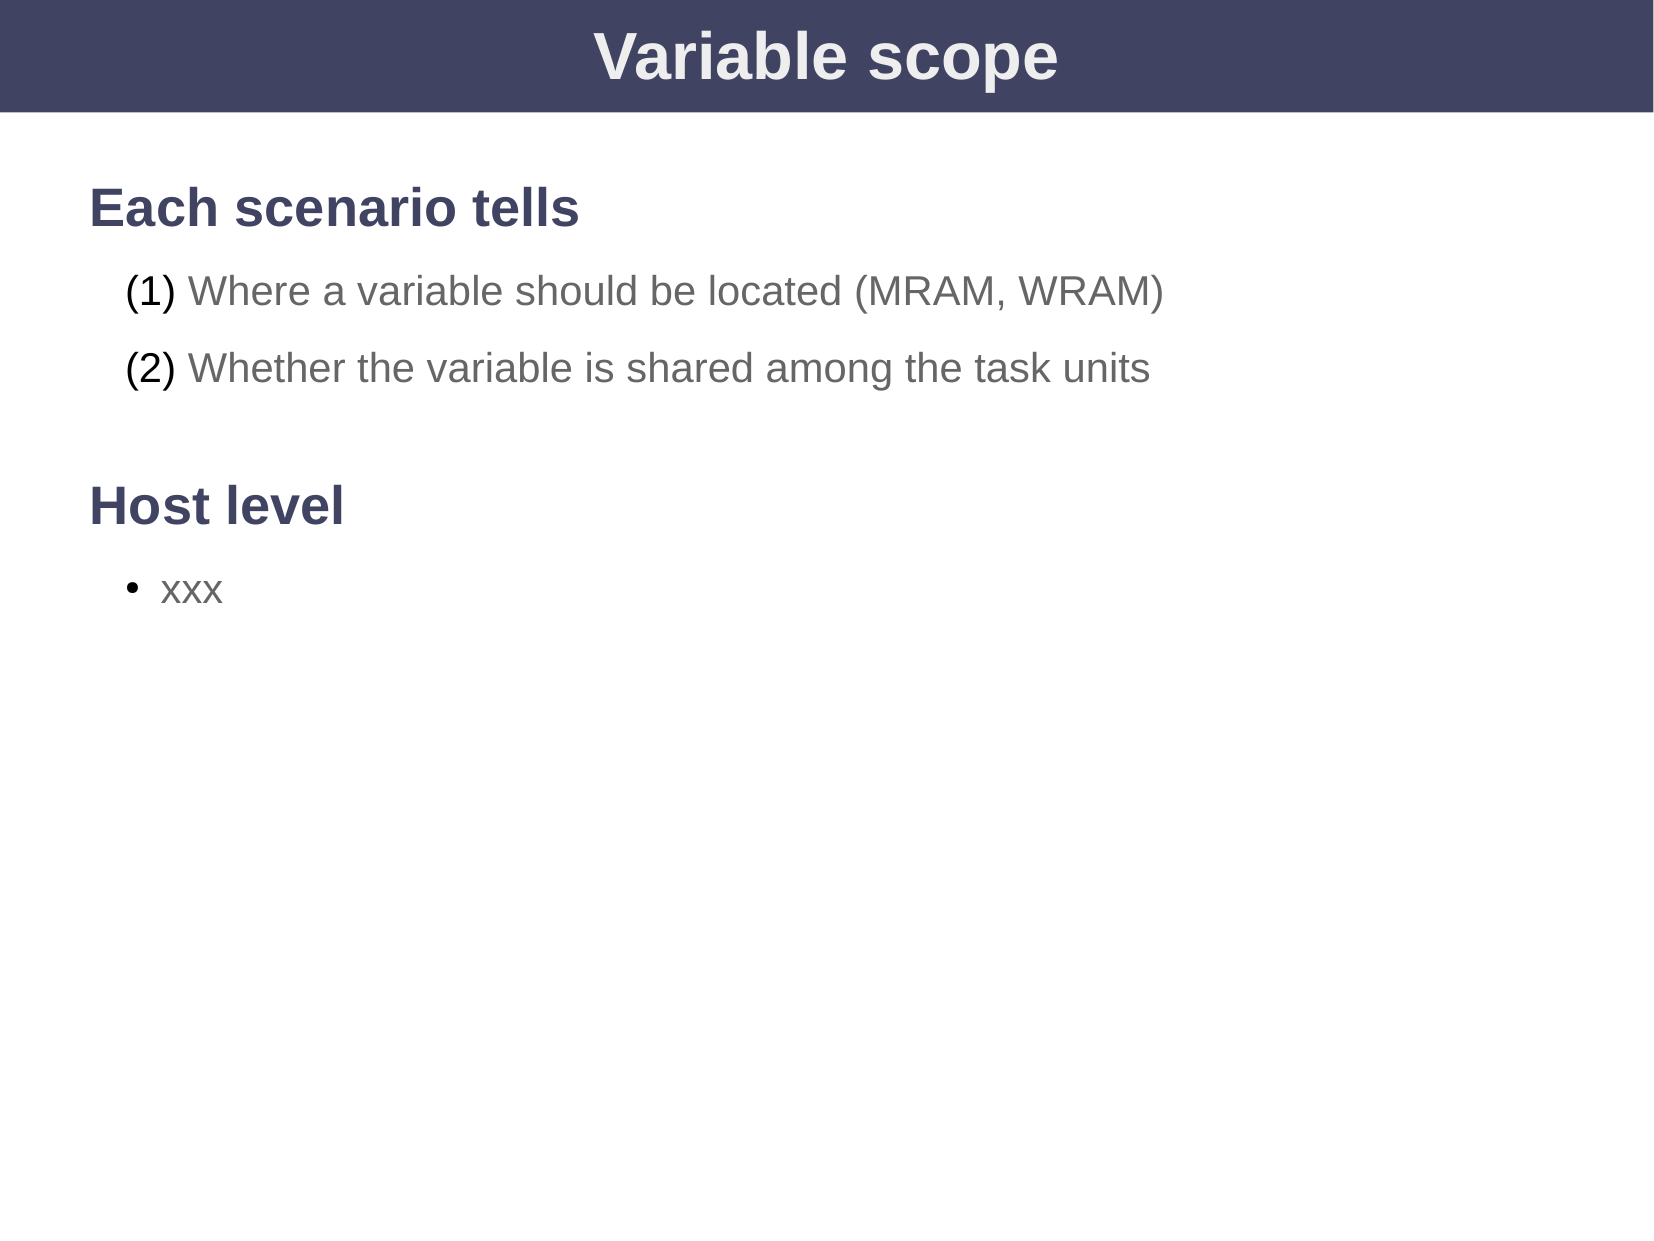

Variable scope
Each scenario tells
 Where a variable should be located (MRAM, WRAM)
 Whether the variable is shared among the task units
Host level
xxx